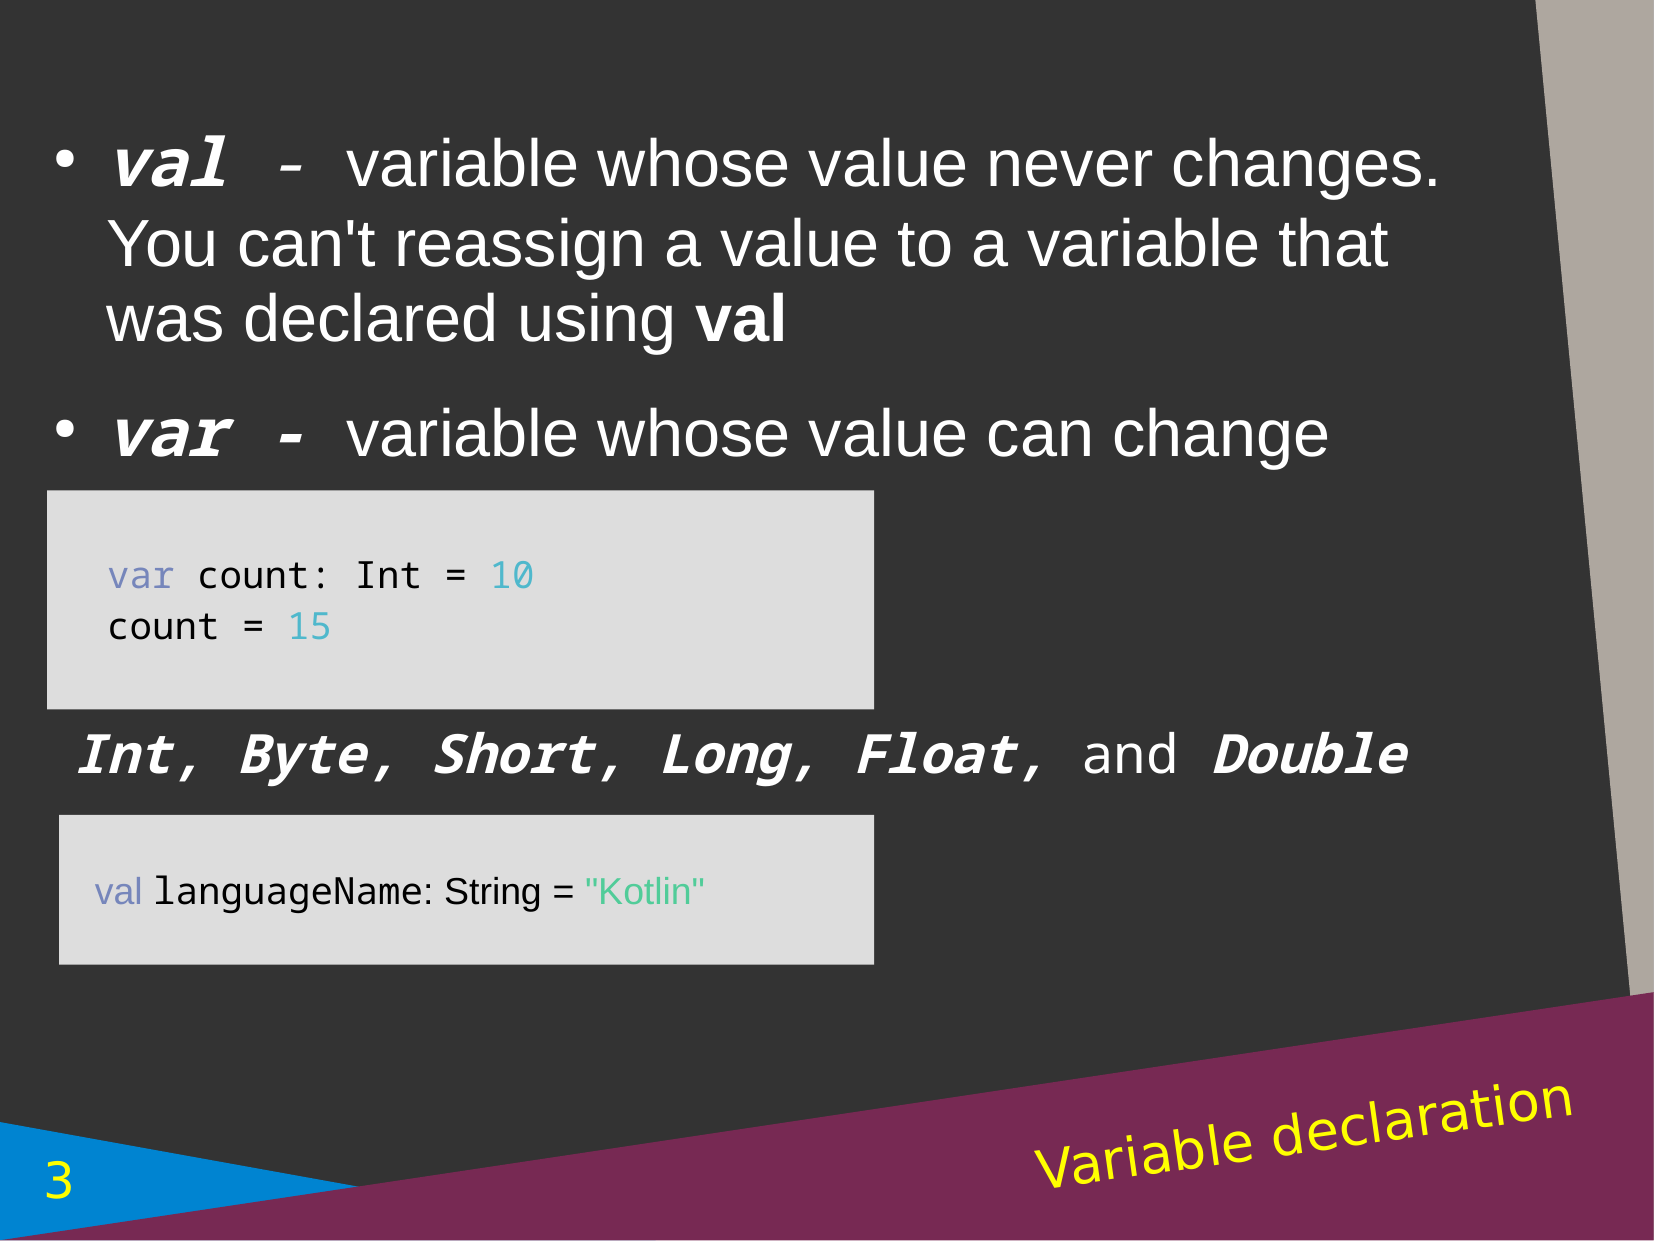

val - variable whose value never changes. You can't reassign a value to a variable that was declared using val
var - variable whose value can change
 var count: Int = 10
 count = 15
Int, Byte, Short, Long, Float, and Double
 val languageName: String = "Kotlin"
# Variable declaration
3